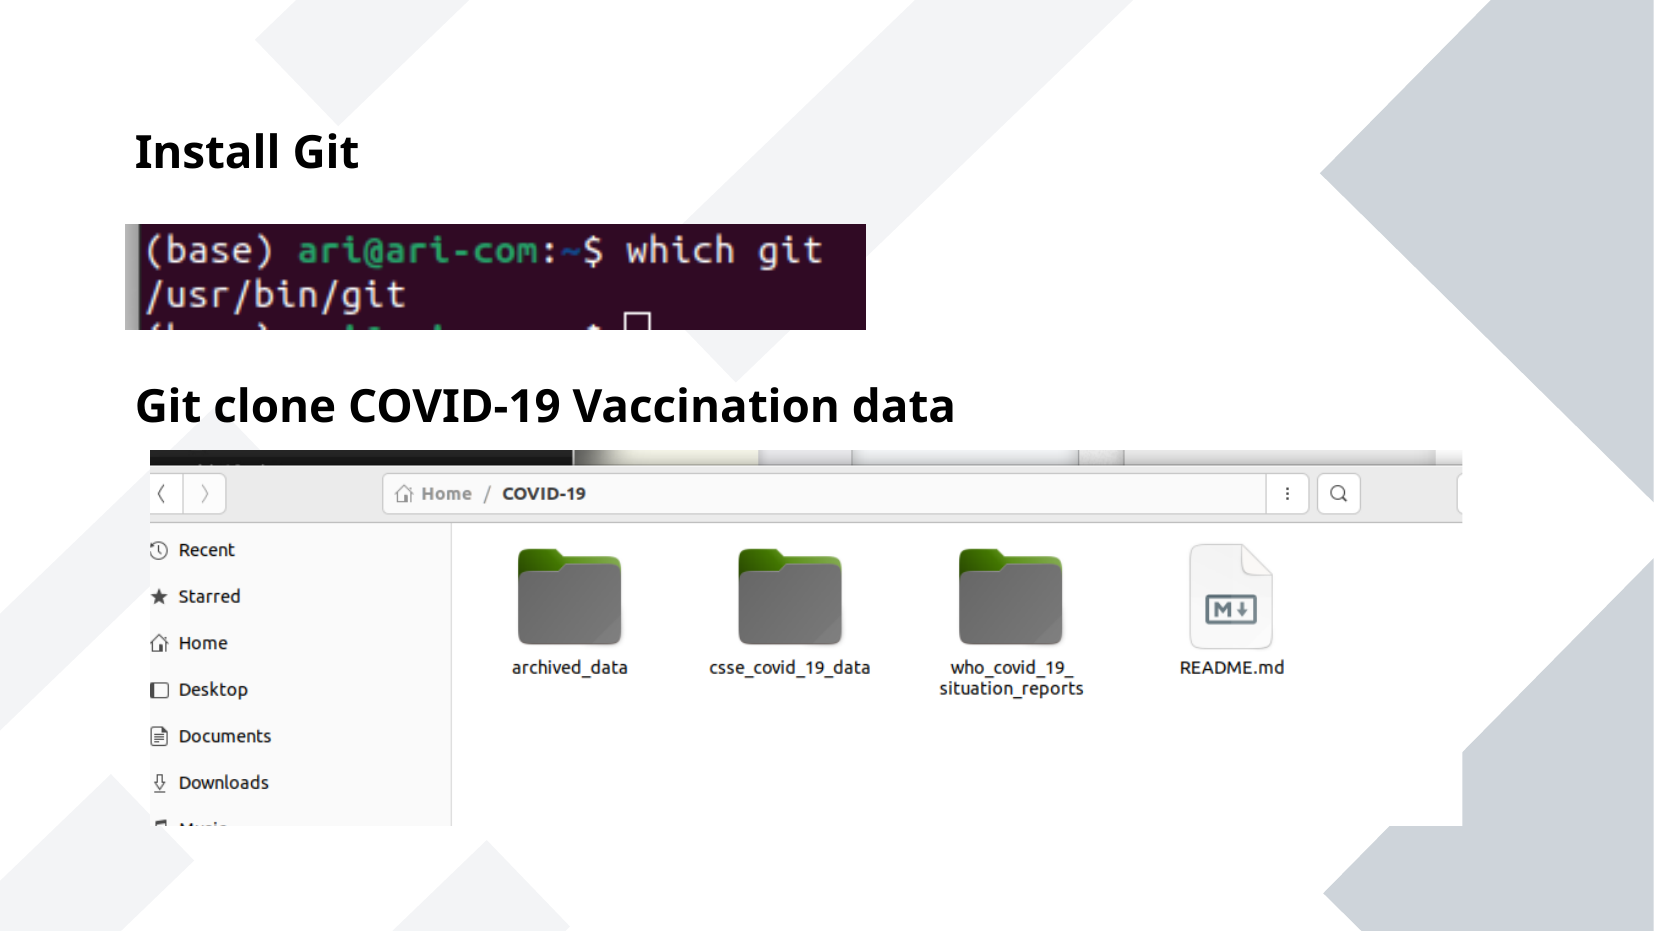

Install Git
Git clone COVID-19 Vaccination data